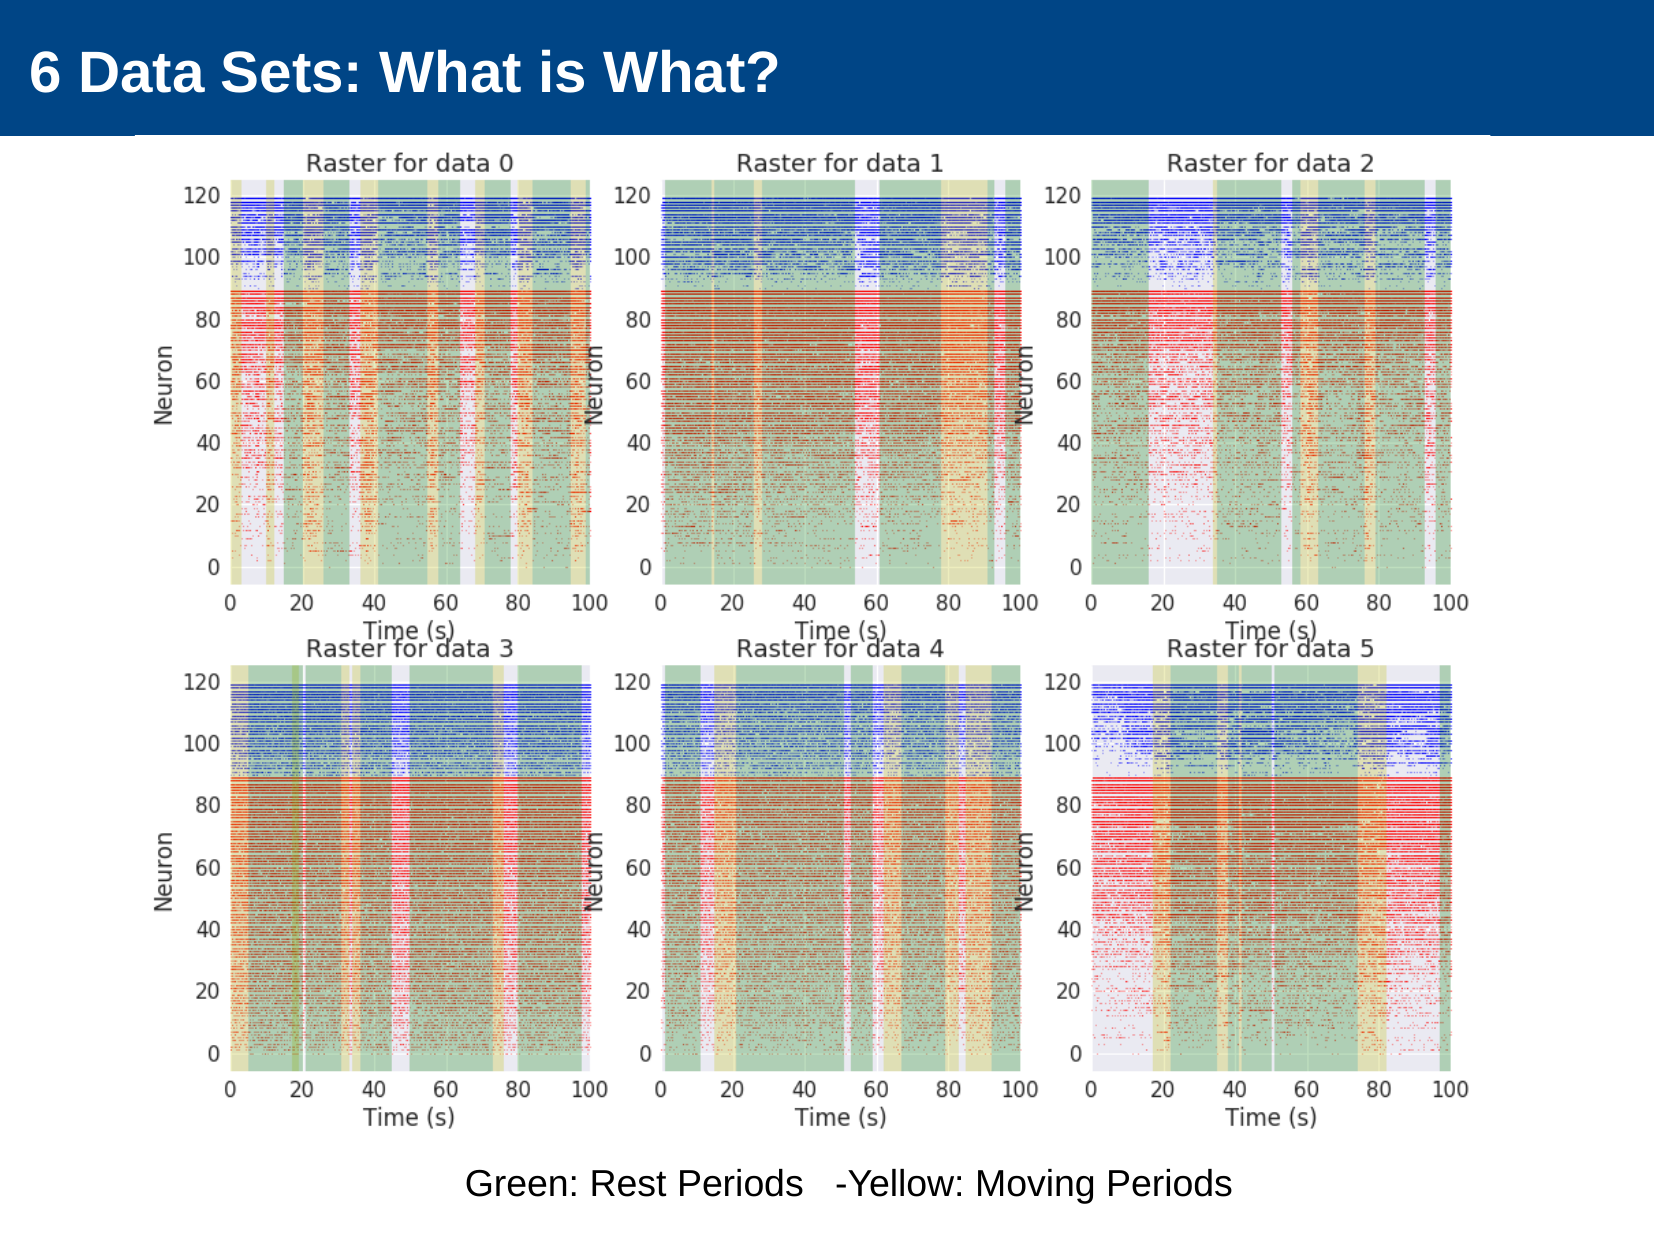

6 Data Sets: What is What?
Green: Rest Periods -Yellow: Moving Periods